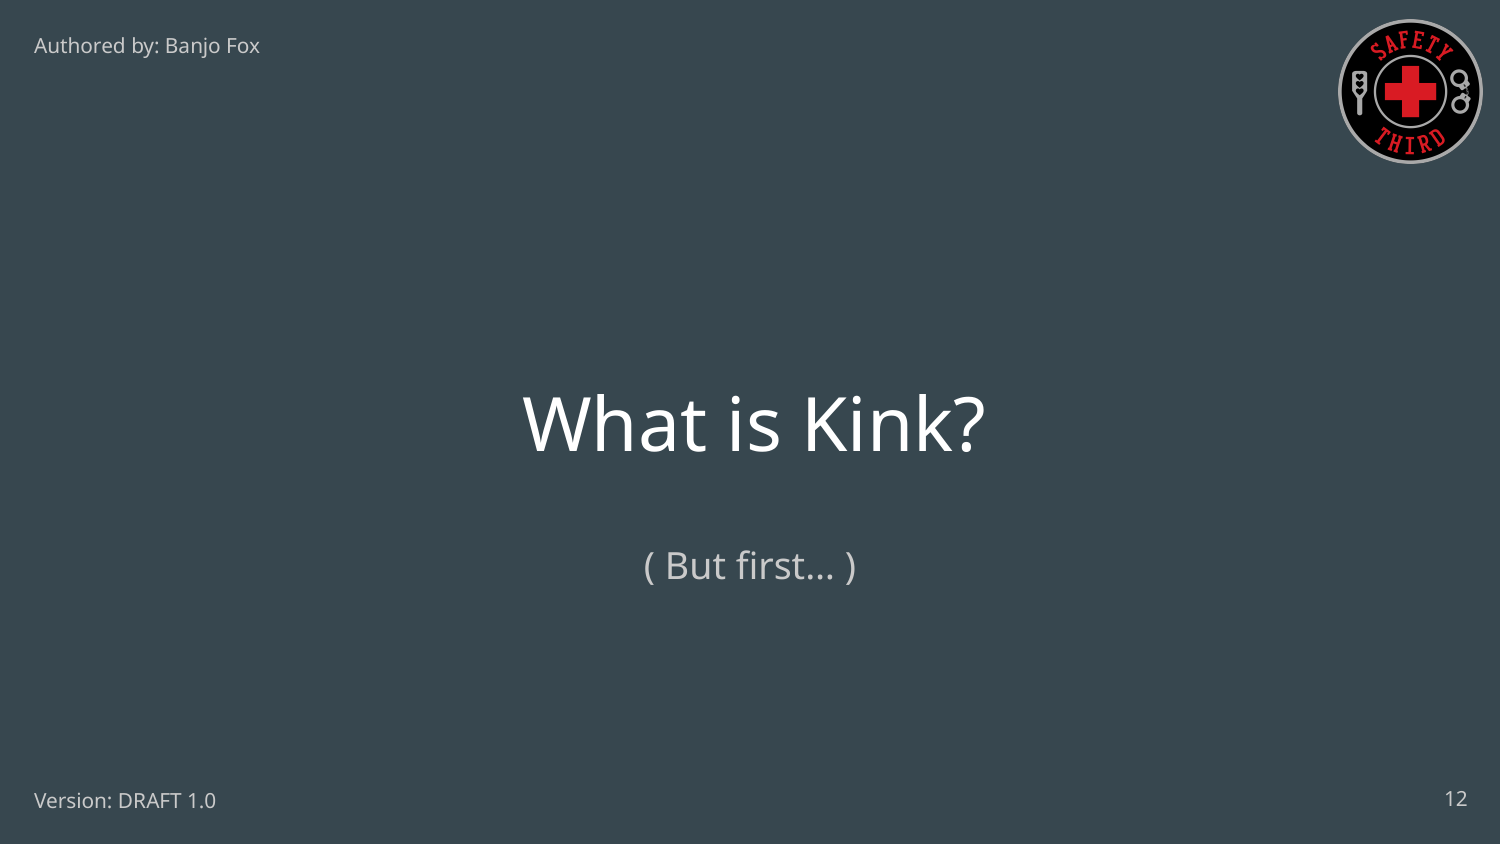

# What is Kink?
( But first… )